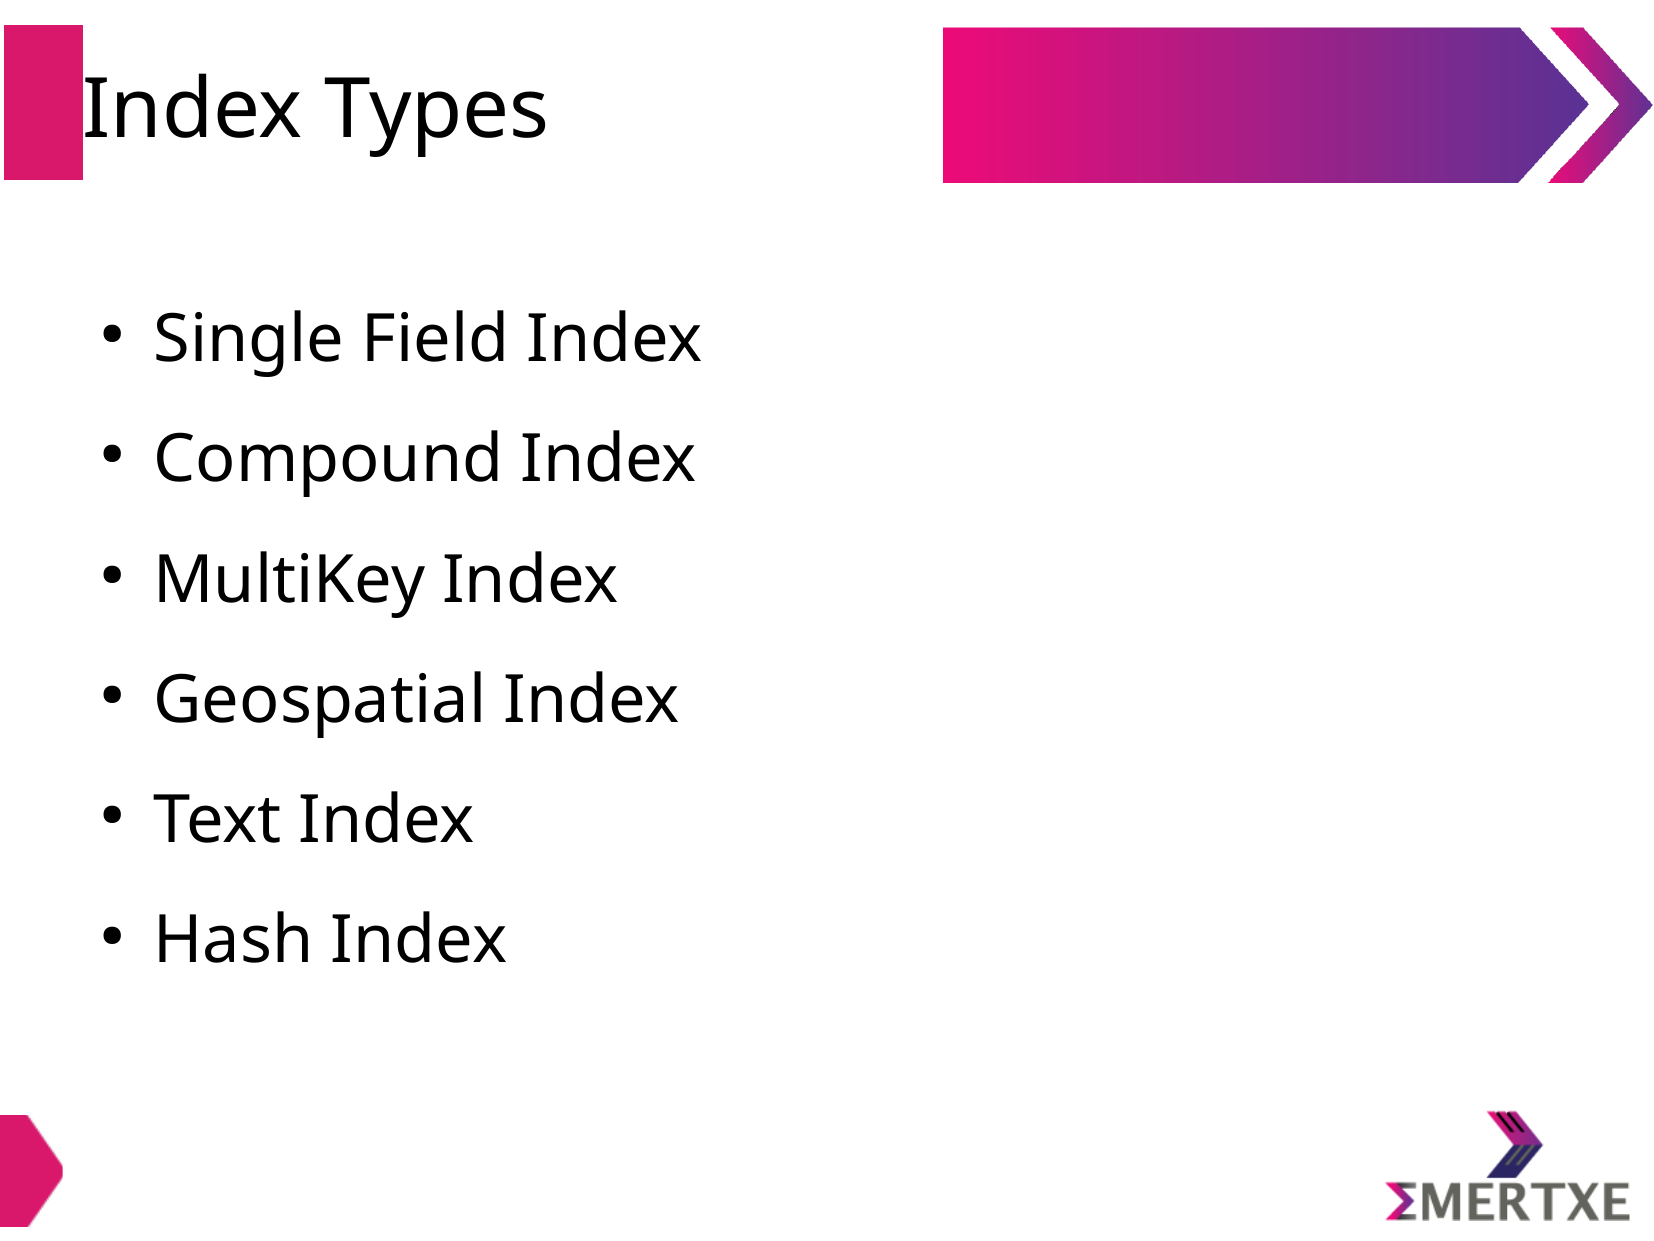

# Index Types
Single Field Index
Compound Index
MultiKey Index
Geospatial Index
Text Index
Hash Index